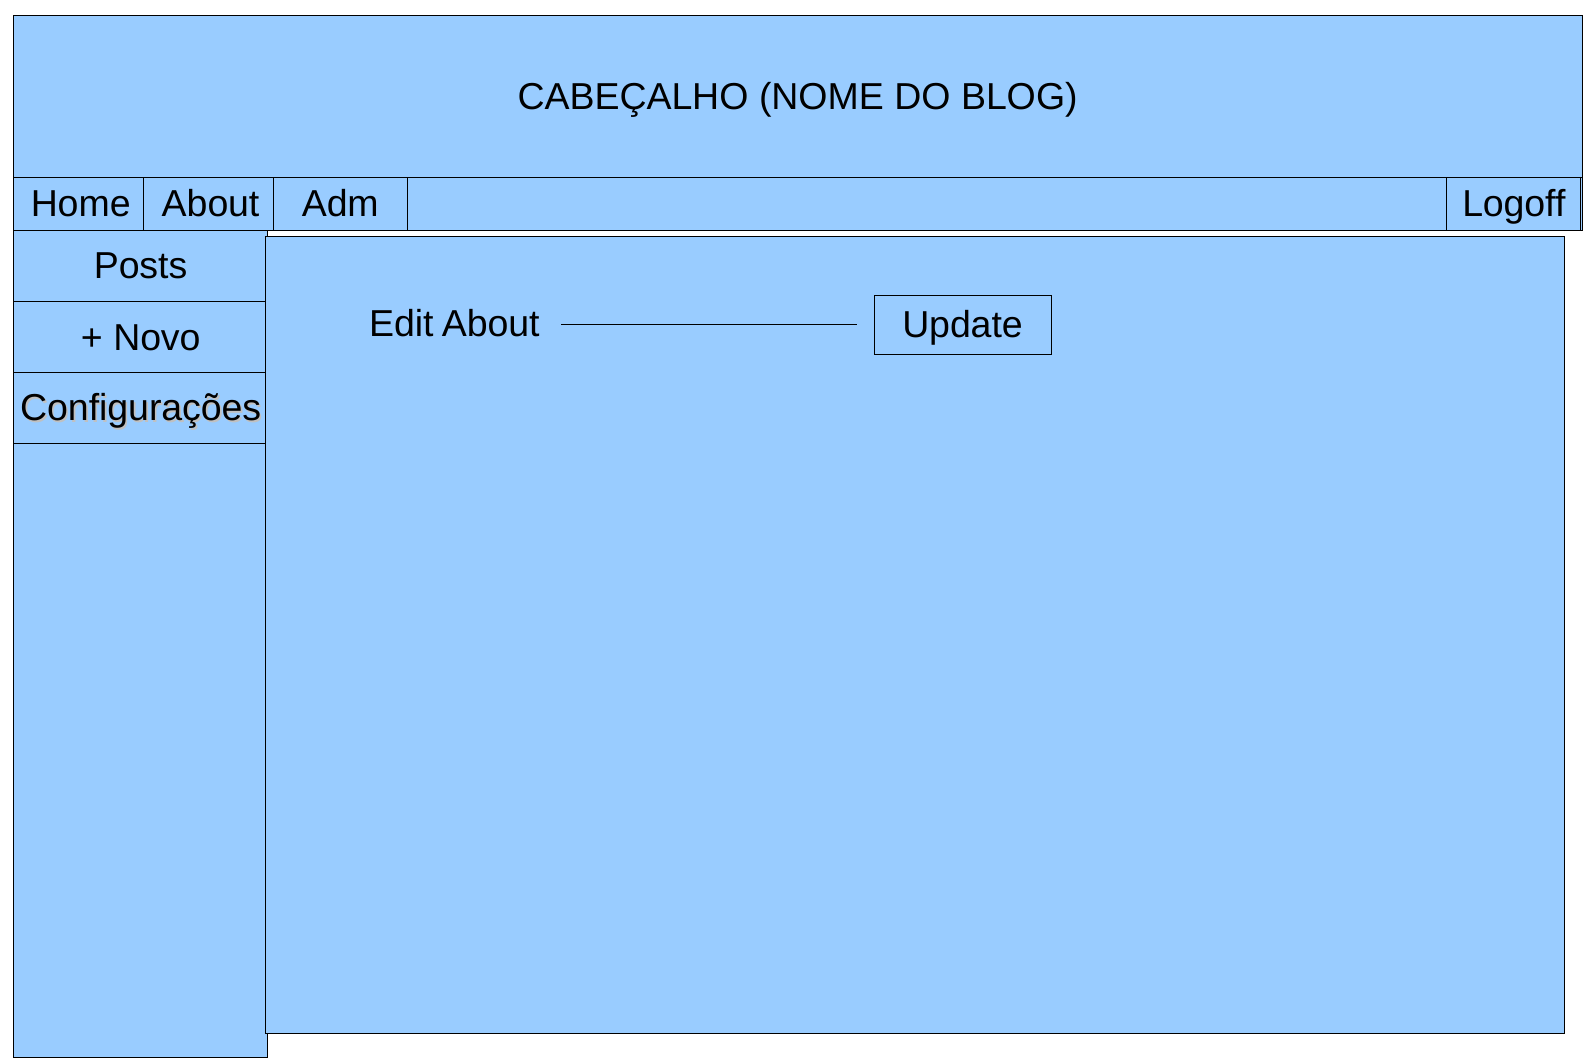

CABEÇALHO (NOME DO BLOG)
Logoff
Home
About
Adm
Posts
Edit About
Update
+ Novo
Configurações